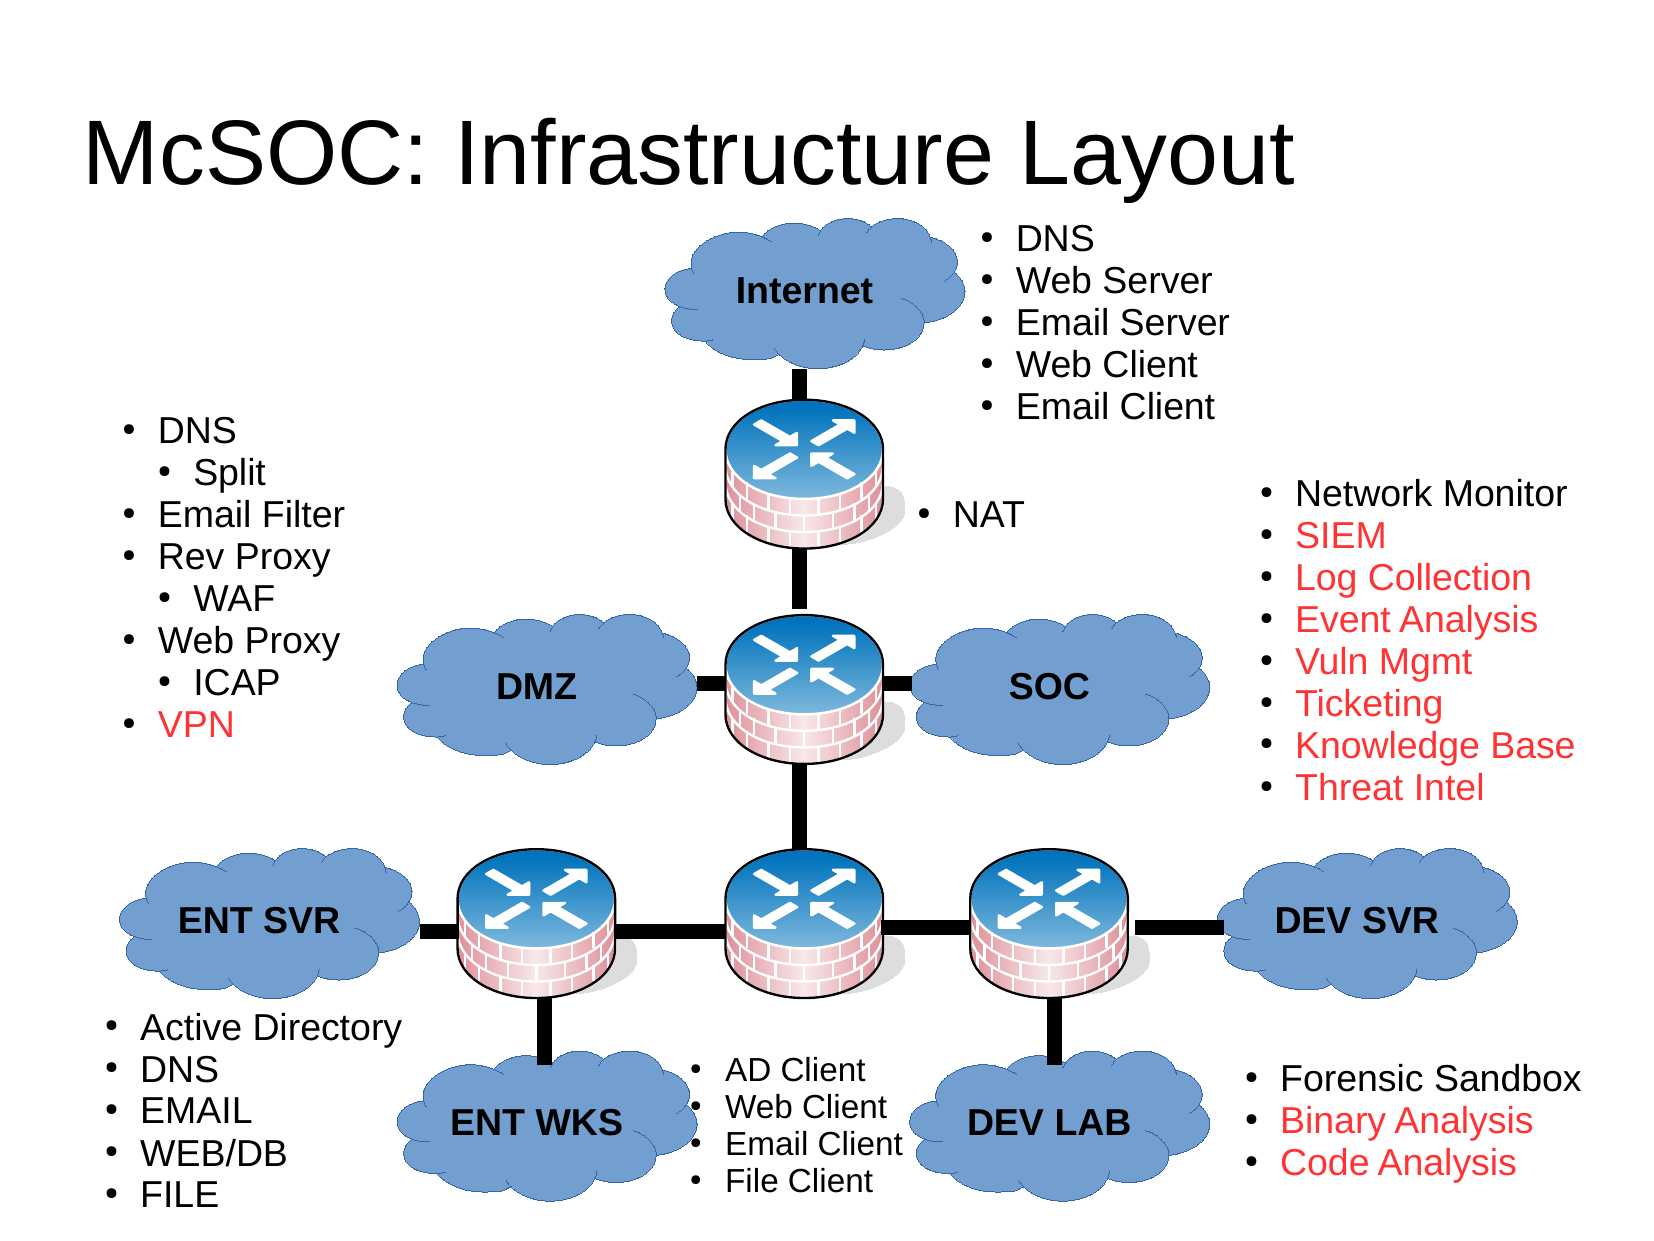

# McSOC: Infrastructure Layout
DNS
Web Server
Email Server
Web Client
Email Client
Internet
DNS
Split
Email Filter
Rev Proxy
WAF
Web Proxy
ICAP
VPN
Network Monitor
SIEM
Log Collection
Event Analysis
Vuln Mgmt
Ticketing
Knowledge Base
Threat Intel
NAT
DMZ
SOC
ENT SVR
DEV SVR
Active Directory
DNS
EMAIL
WEB/DB
FILE
AD Client
Web Client
Email Client
File Client
Forensic Sandbox
Binary Analysis
Code Analysis
ENT WKS
DEV LAB